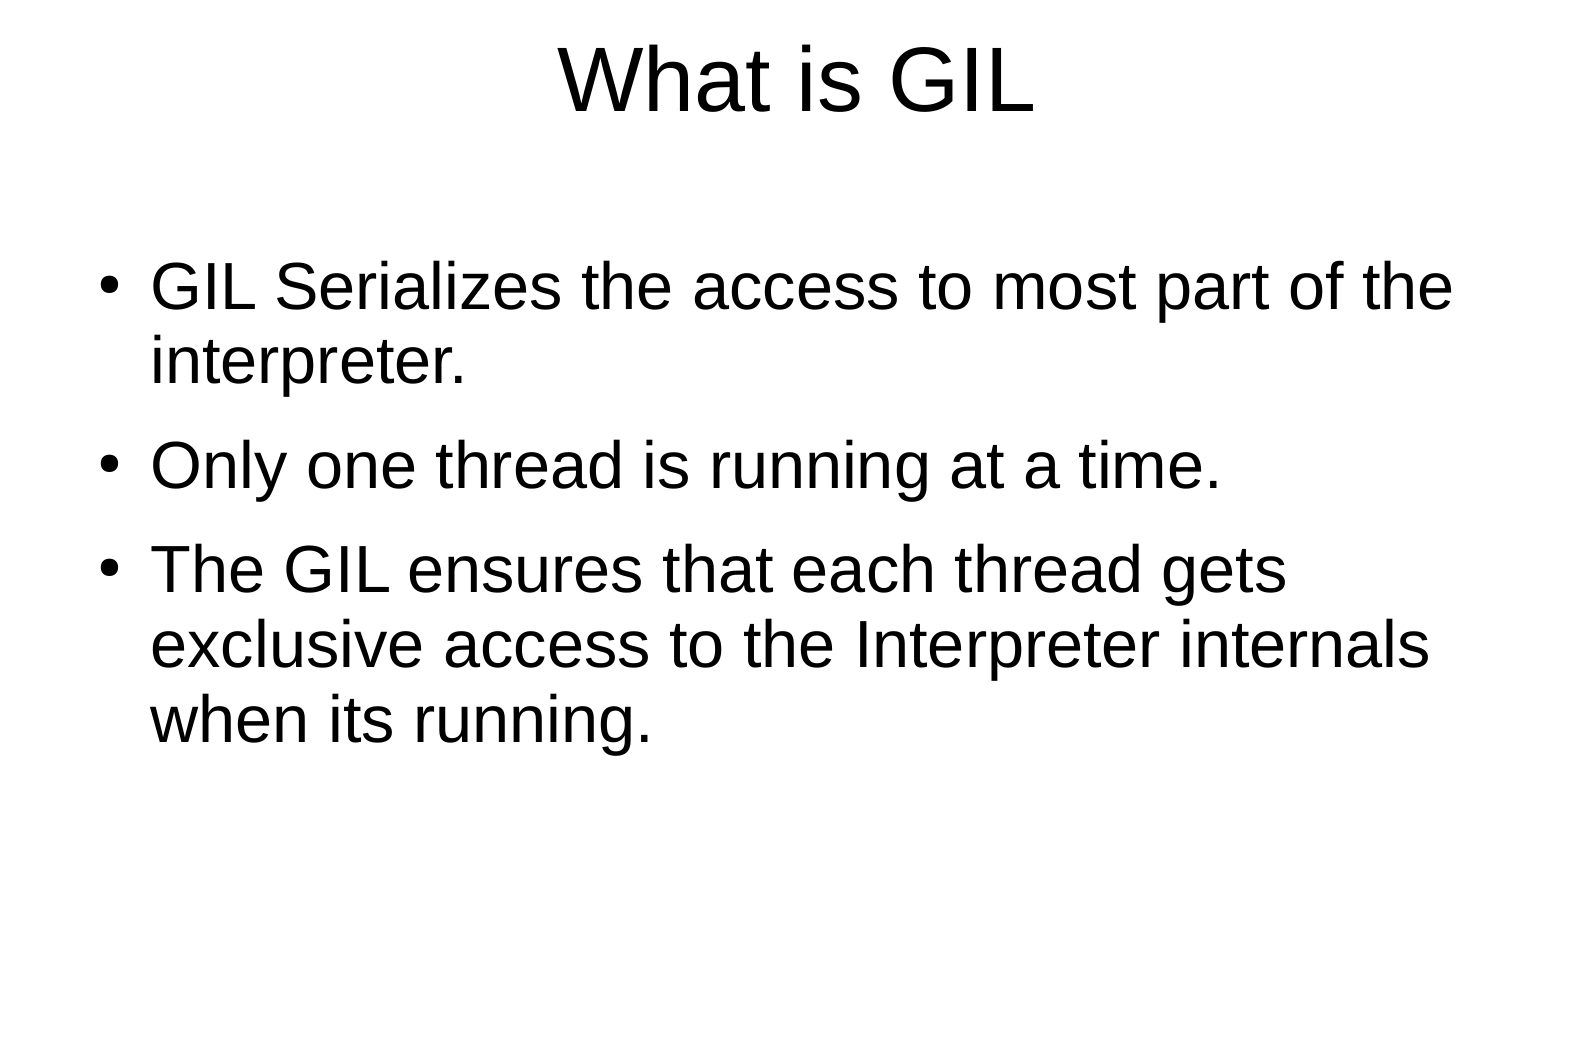

# What is GIL
GIL Serializes the access to most part of the interpreter.
Only one thread is running at a time.
The GIL ensures that each thread gets exclusive access to the Interpreter internals when its running.